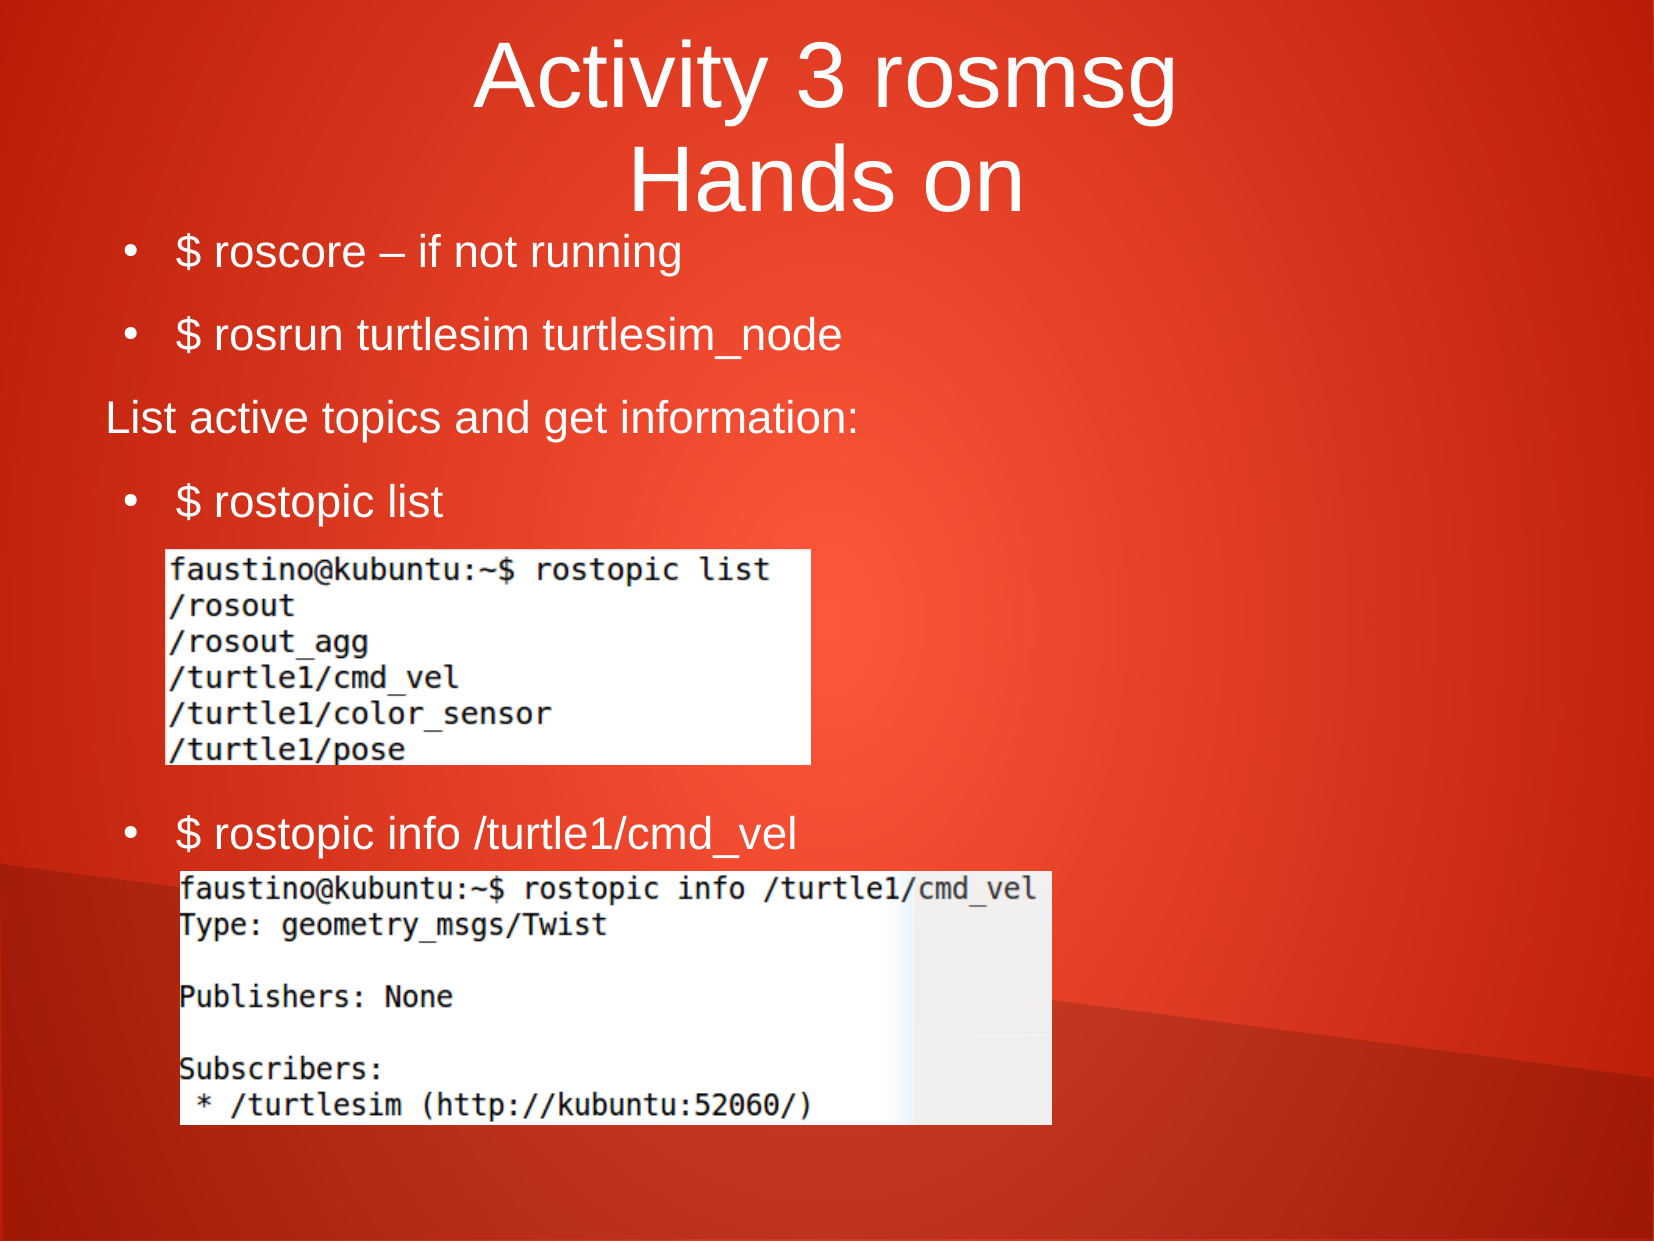

# Activity 3 rosmsg Hands on
$ roscore – if not running
$ rosrun turtlesim turtlesim_node
List active topics and get information:
$ rostopic list
$ rostopic info /turtle1/cmd_vel